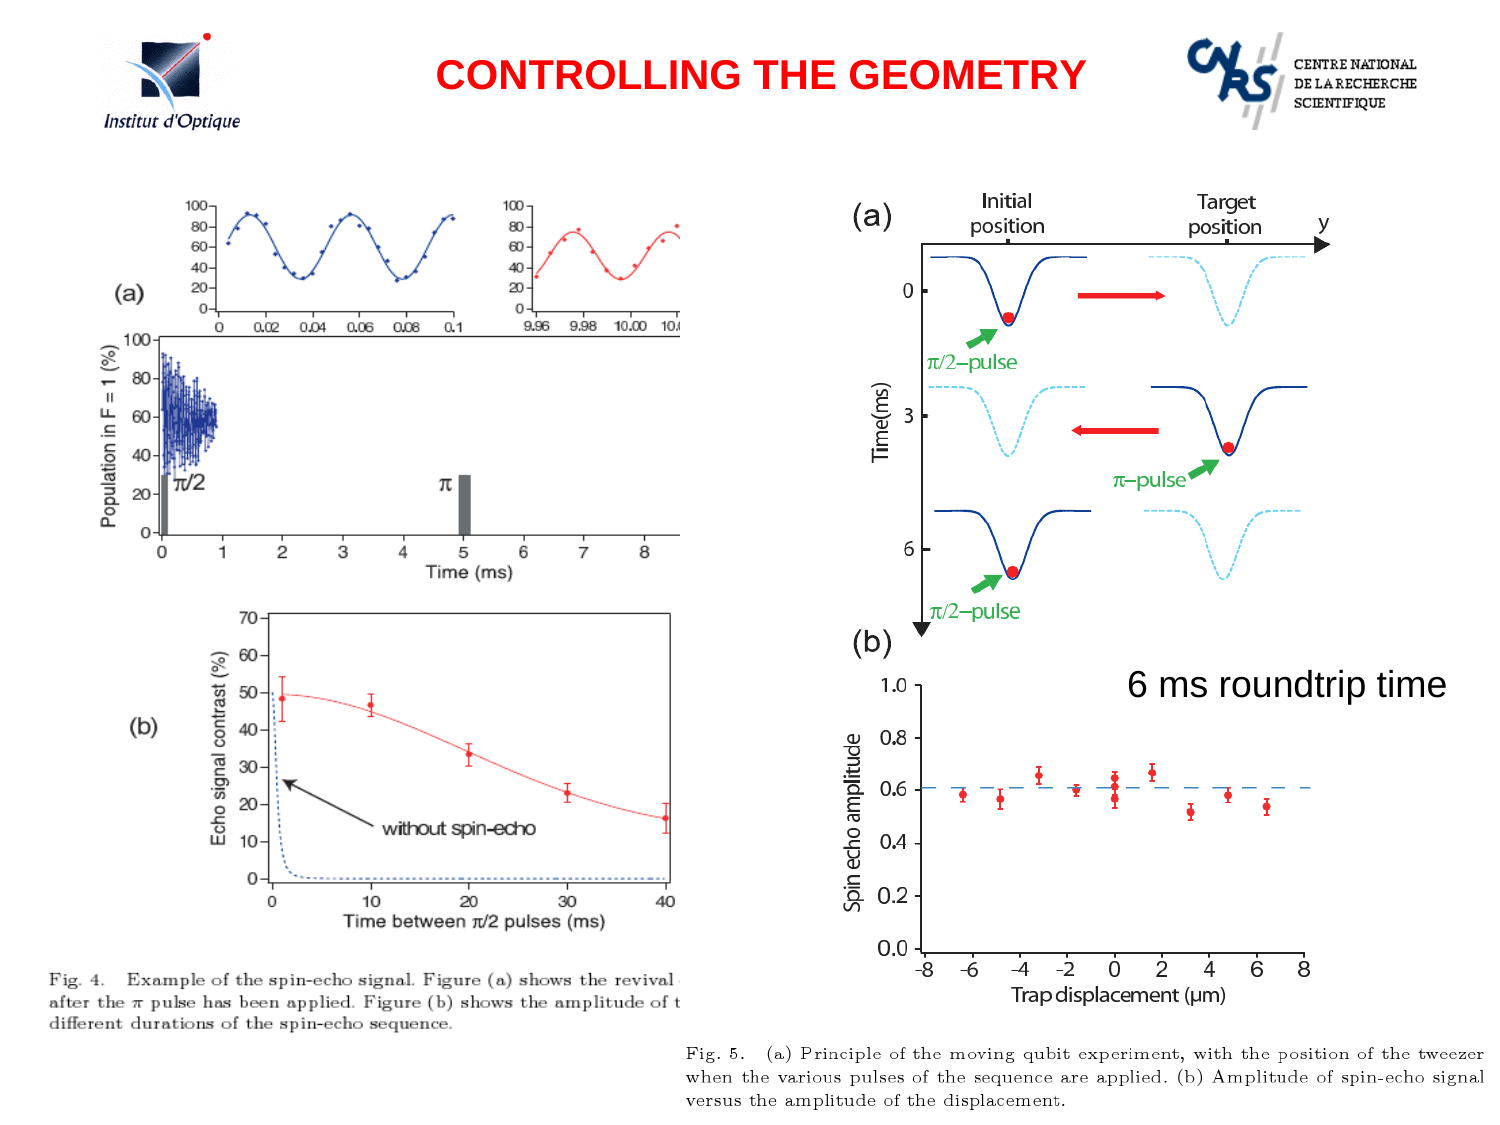

CONTROLLING THE GEOMETRY
6 ms roundtrip time